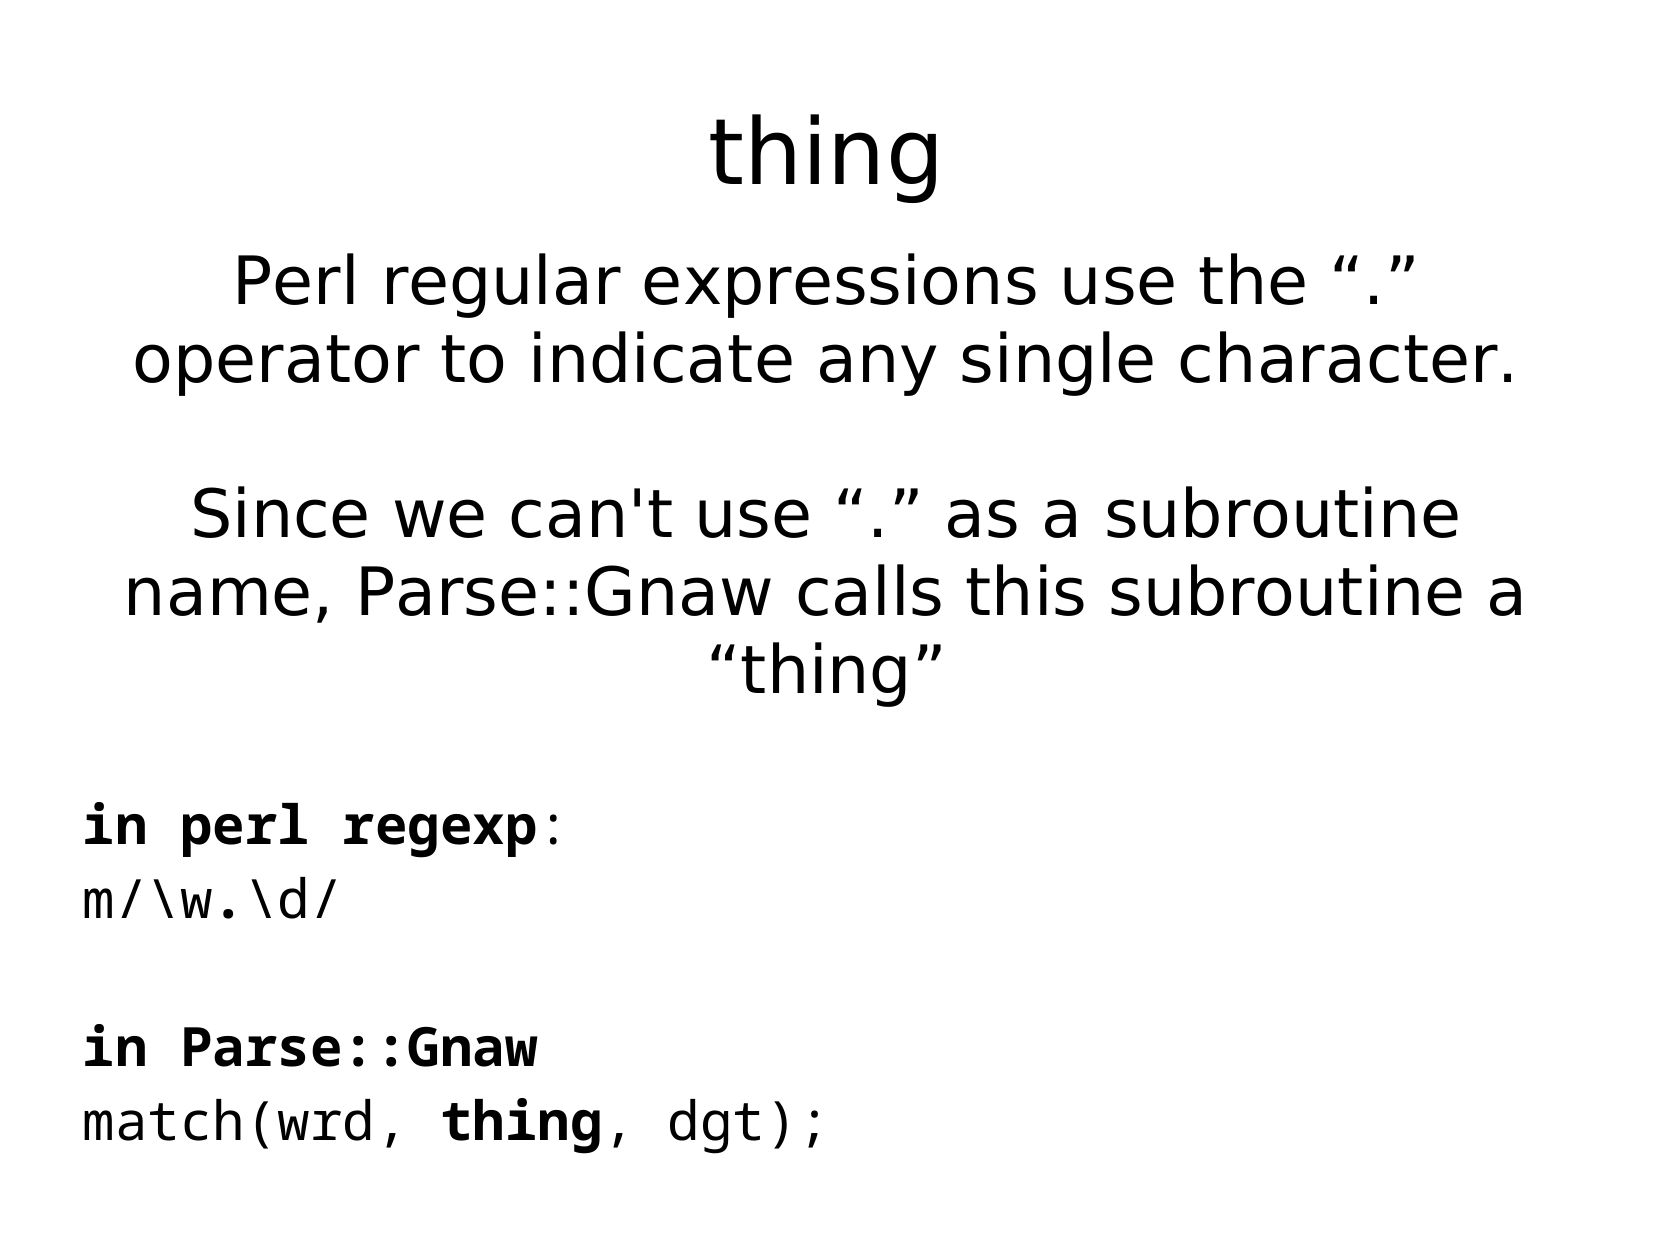

# thing
Perl regular expressions use the “.” operator to indicate any single character.
Since we can't use “.” as a subroutine name, Parse::Gnaw calls this subroutine a “thing”
in perl regexp:
m/\w.\d/
in Parse::Gnaw
match(wrd, thing, dgt);